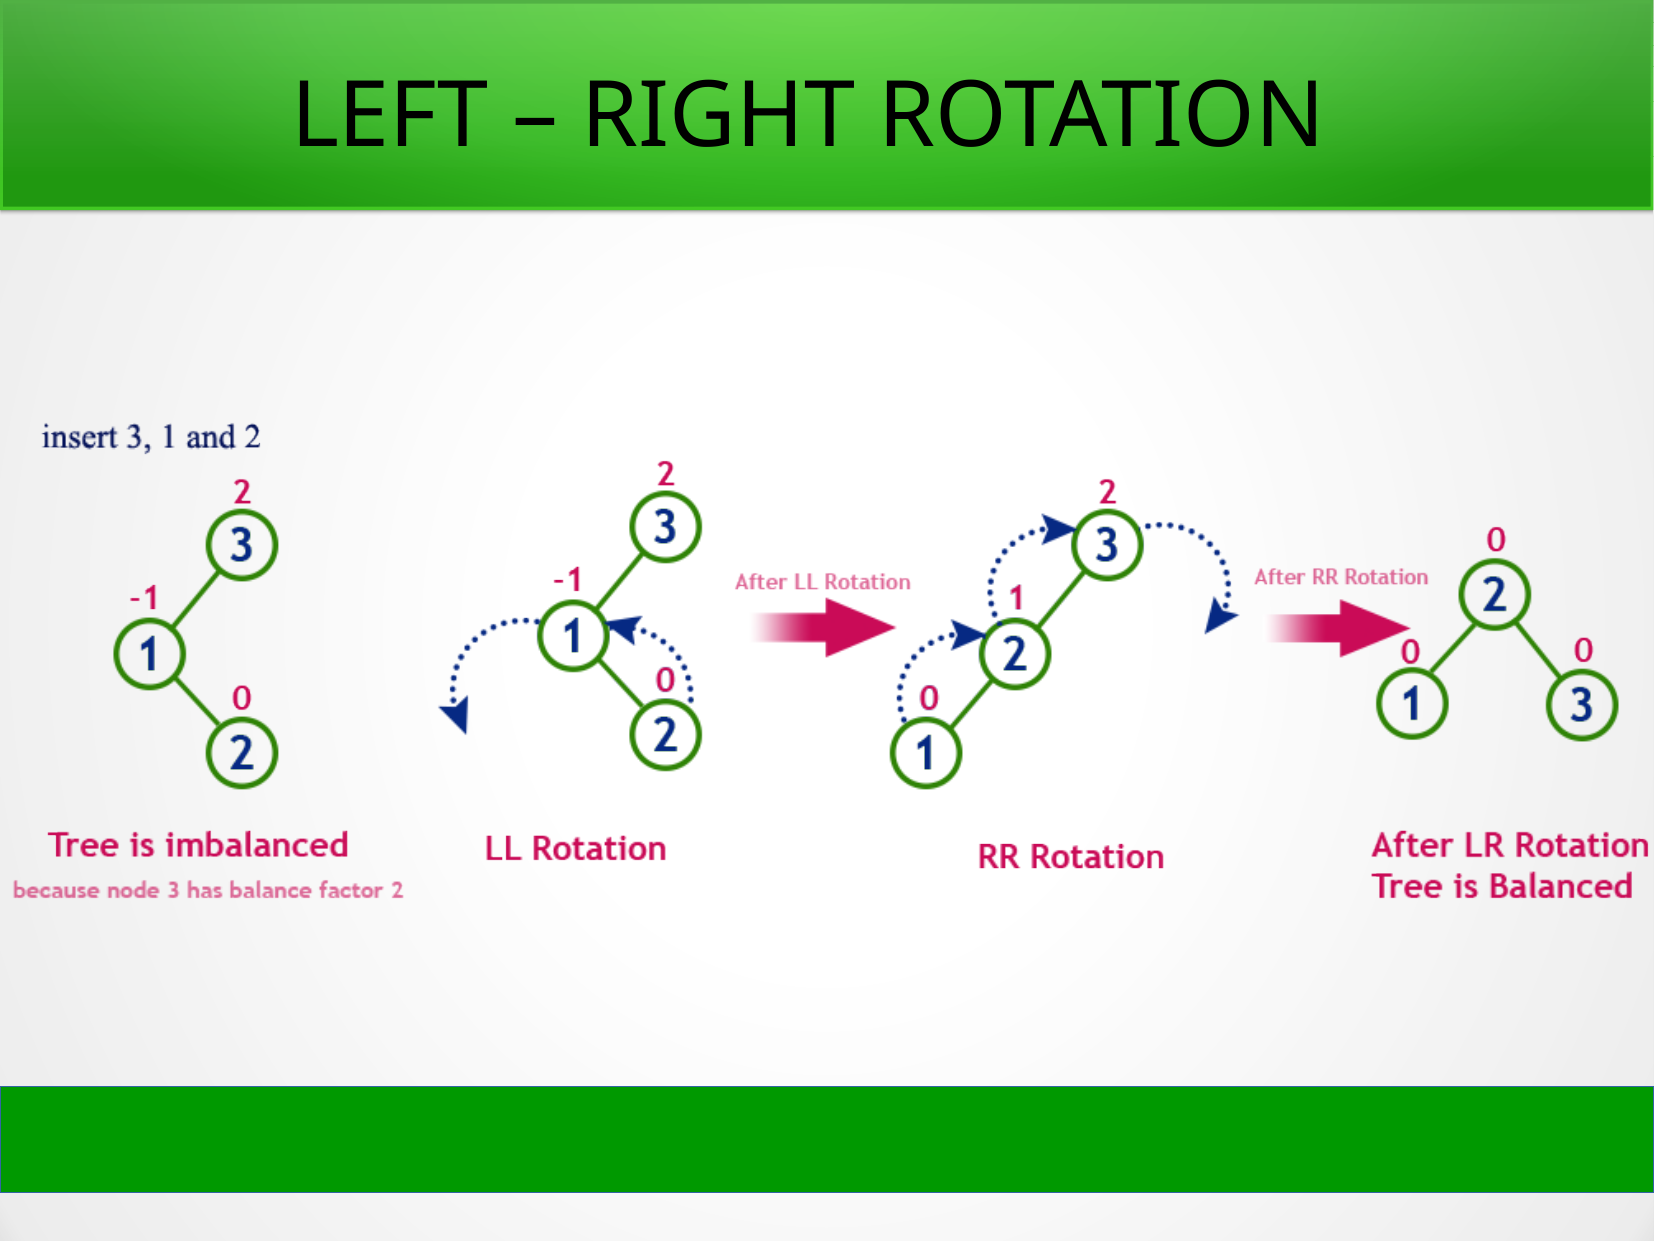

LEFT – RIGHT ROTATION
12/26/03
AVL Trees - Lecture 8
9